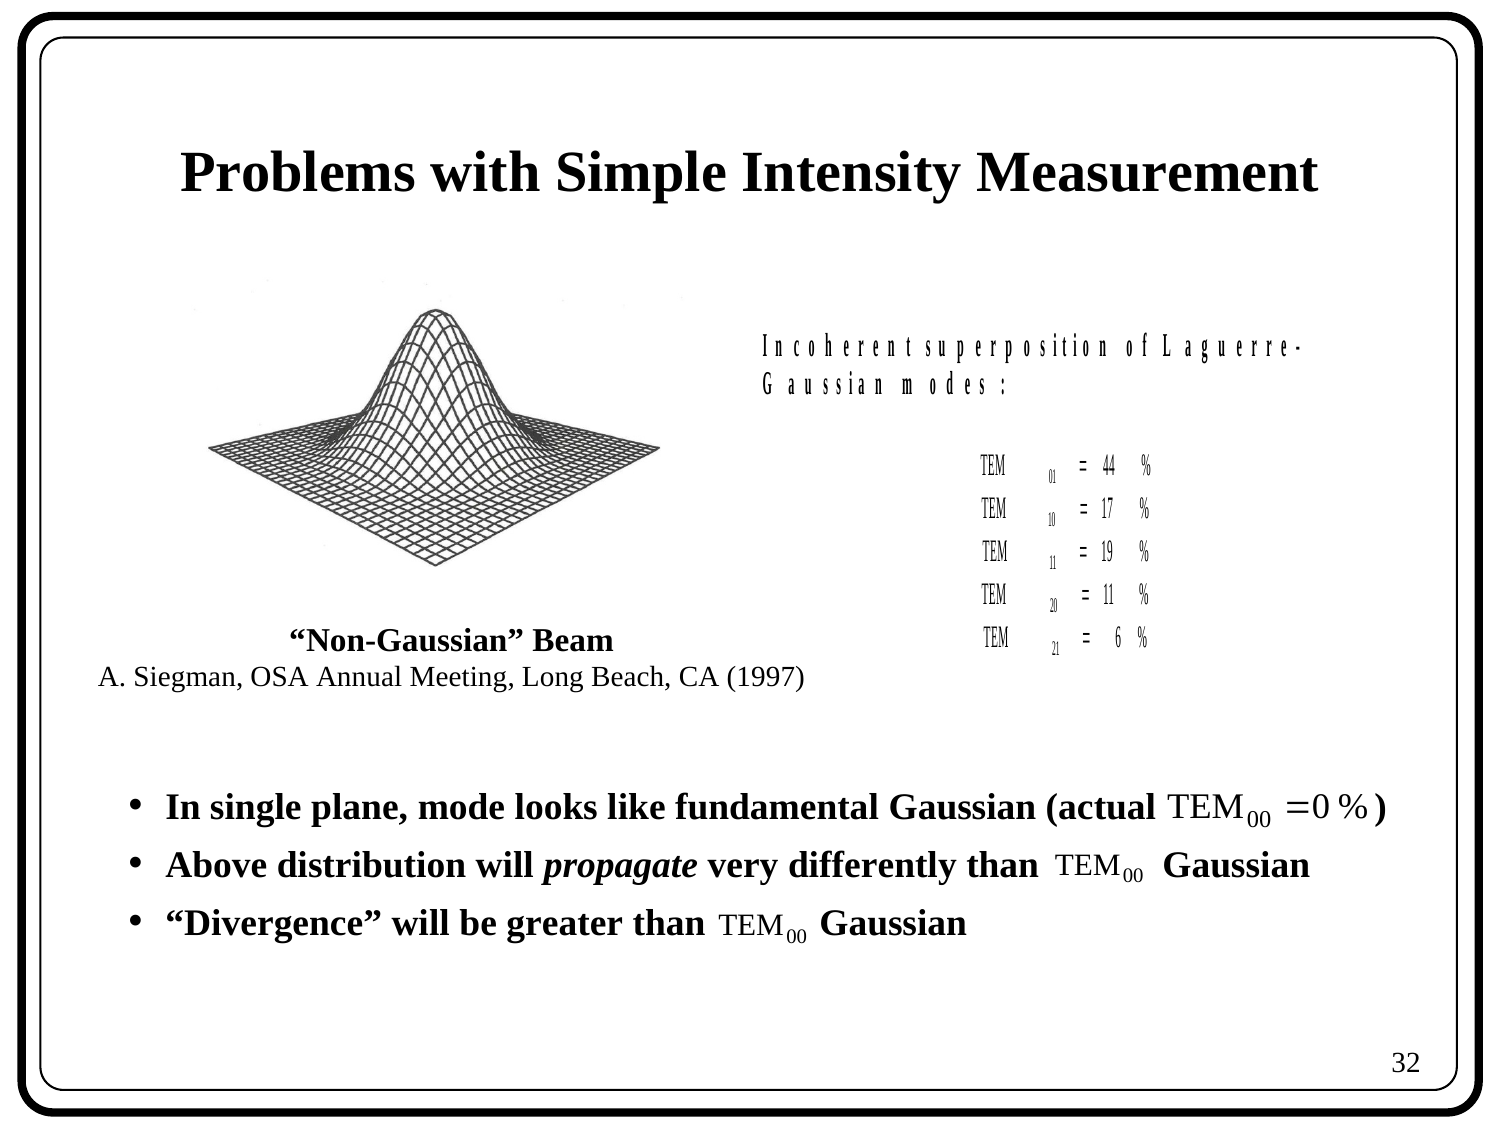

# Problems with Simple Intensity Measurement
“Non-Gaussian” Beam
A. Siegman, OSA Annual Meeting, Long Beach, CA (1997)
In single plane, mode looks like fundamental Gaussian (actual )
Above distribution will propagate very differently than Gaussian
“Divergence” will be greater than Gaussian